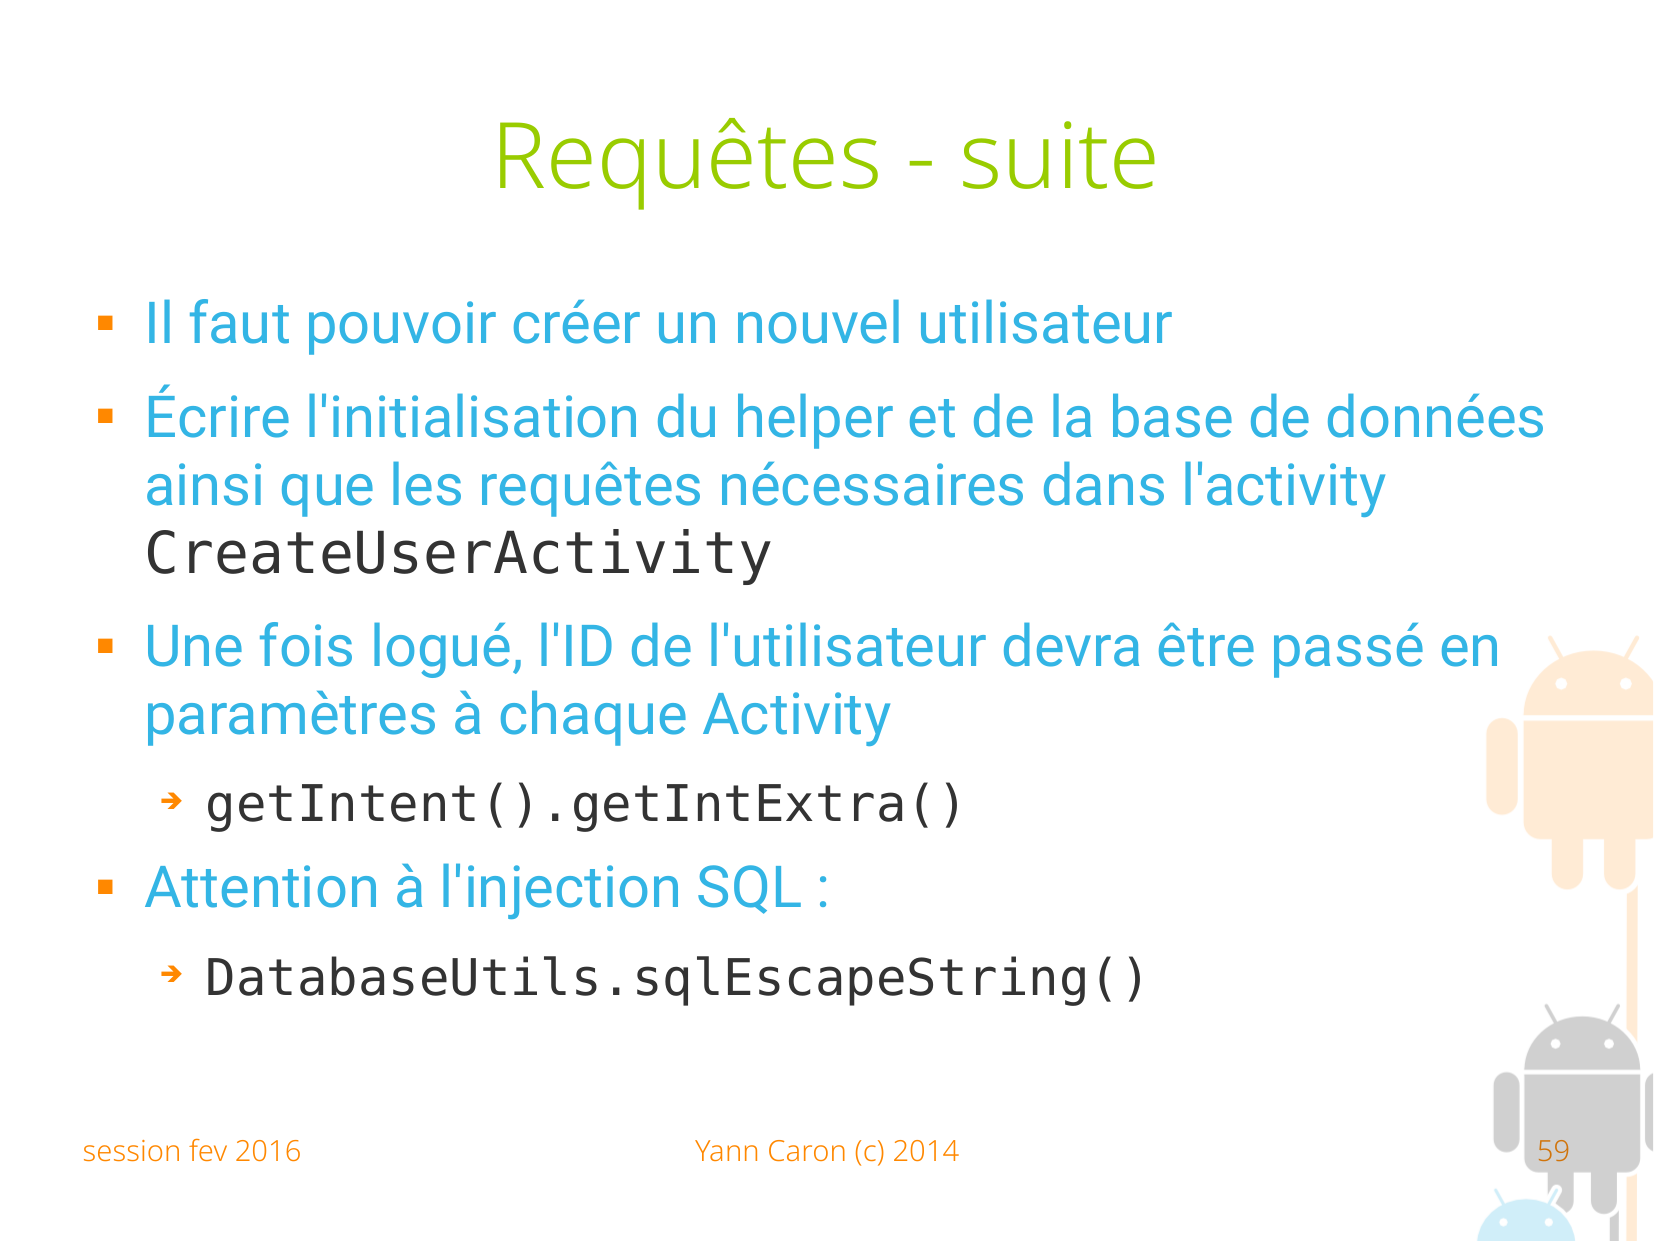

# Requêtes - suite
Il faut pouvoir créer un nouvel utilisateur
Écrire l'initialisation du helper et de la base de données ainsi que les requêtes nécessaires dans l'activity CreateUserActivity
Une fois logué, l'ID de l'utilisateur devra être passé en paramètres à chaque Activity
getIntent().getIntExtra()
Attention à l'injection SQL :
DatabaseUtils.sqlEscapeString()
session fev 2016
Yann Caron (c) 2014
59